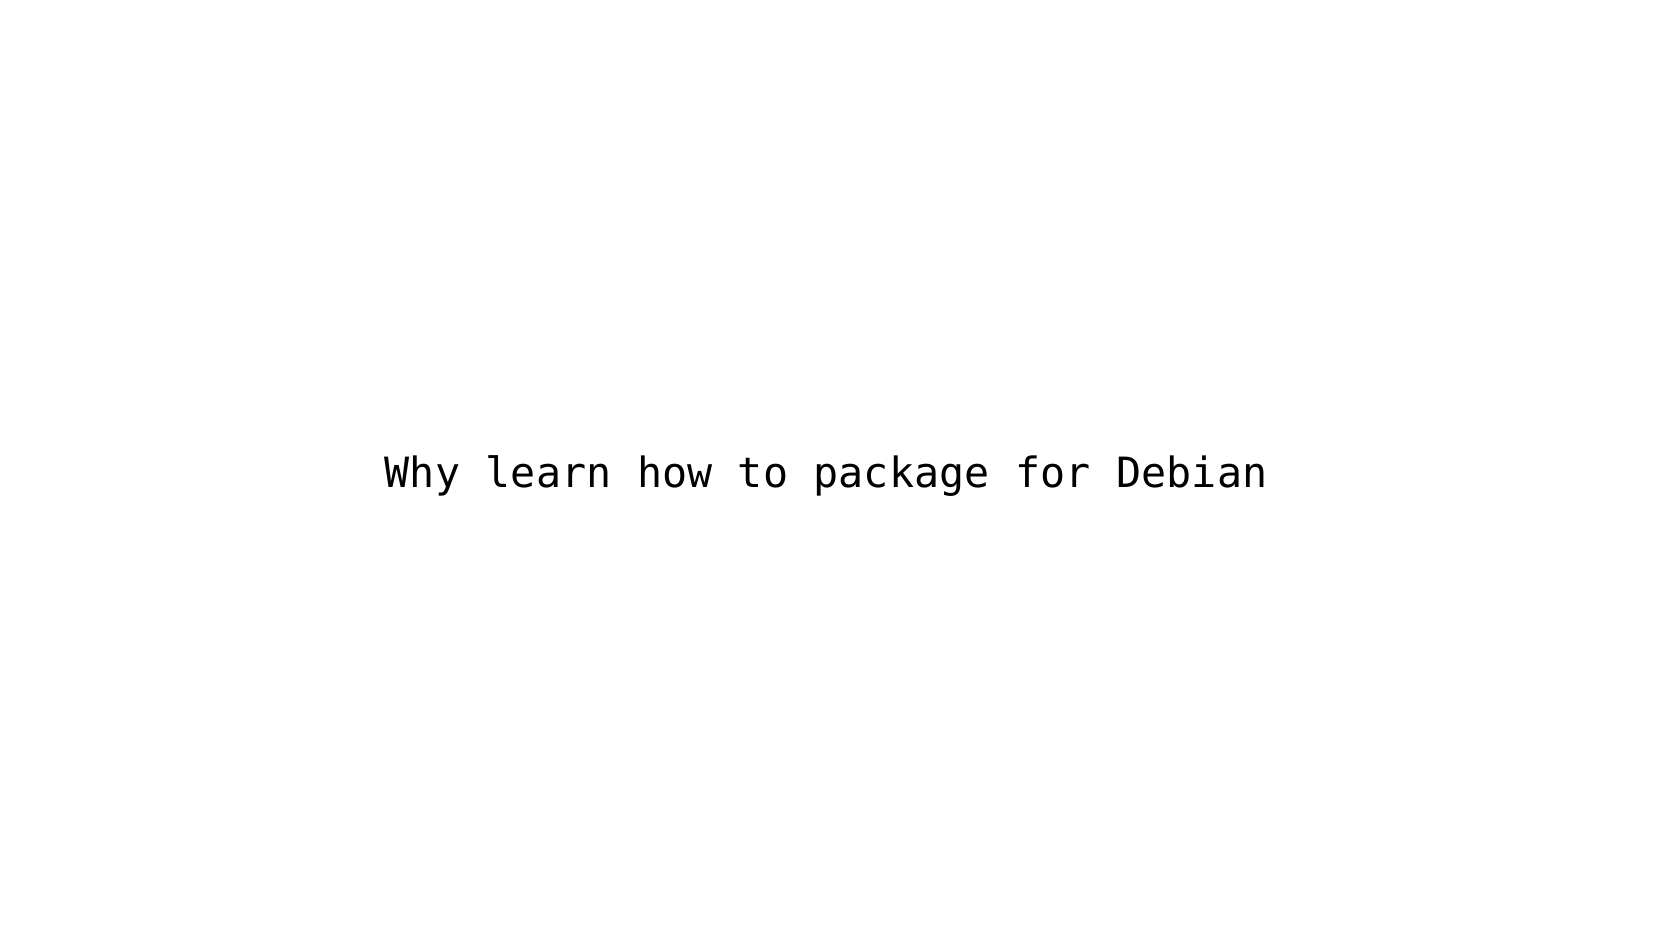

# Why learn how to package for Debian